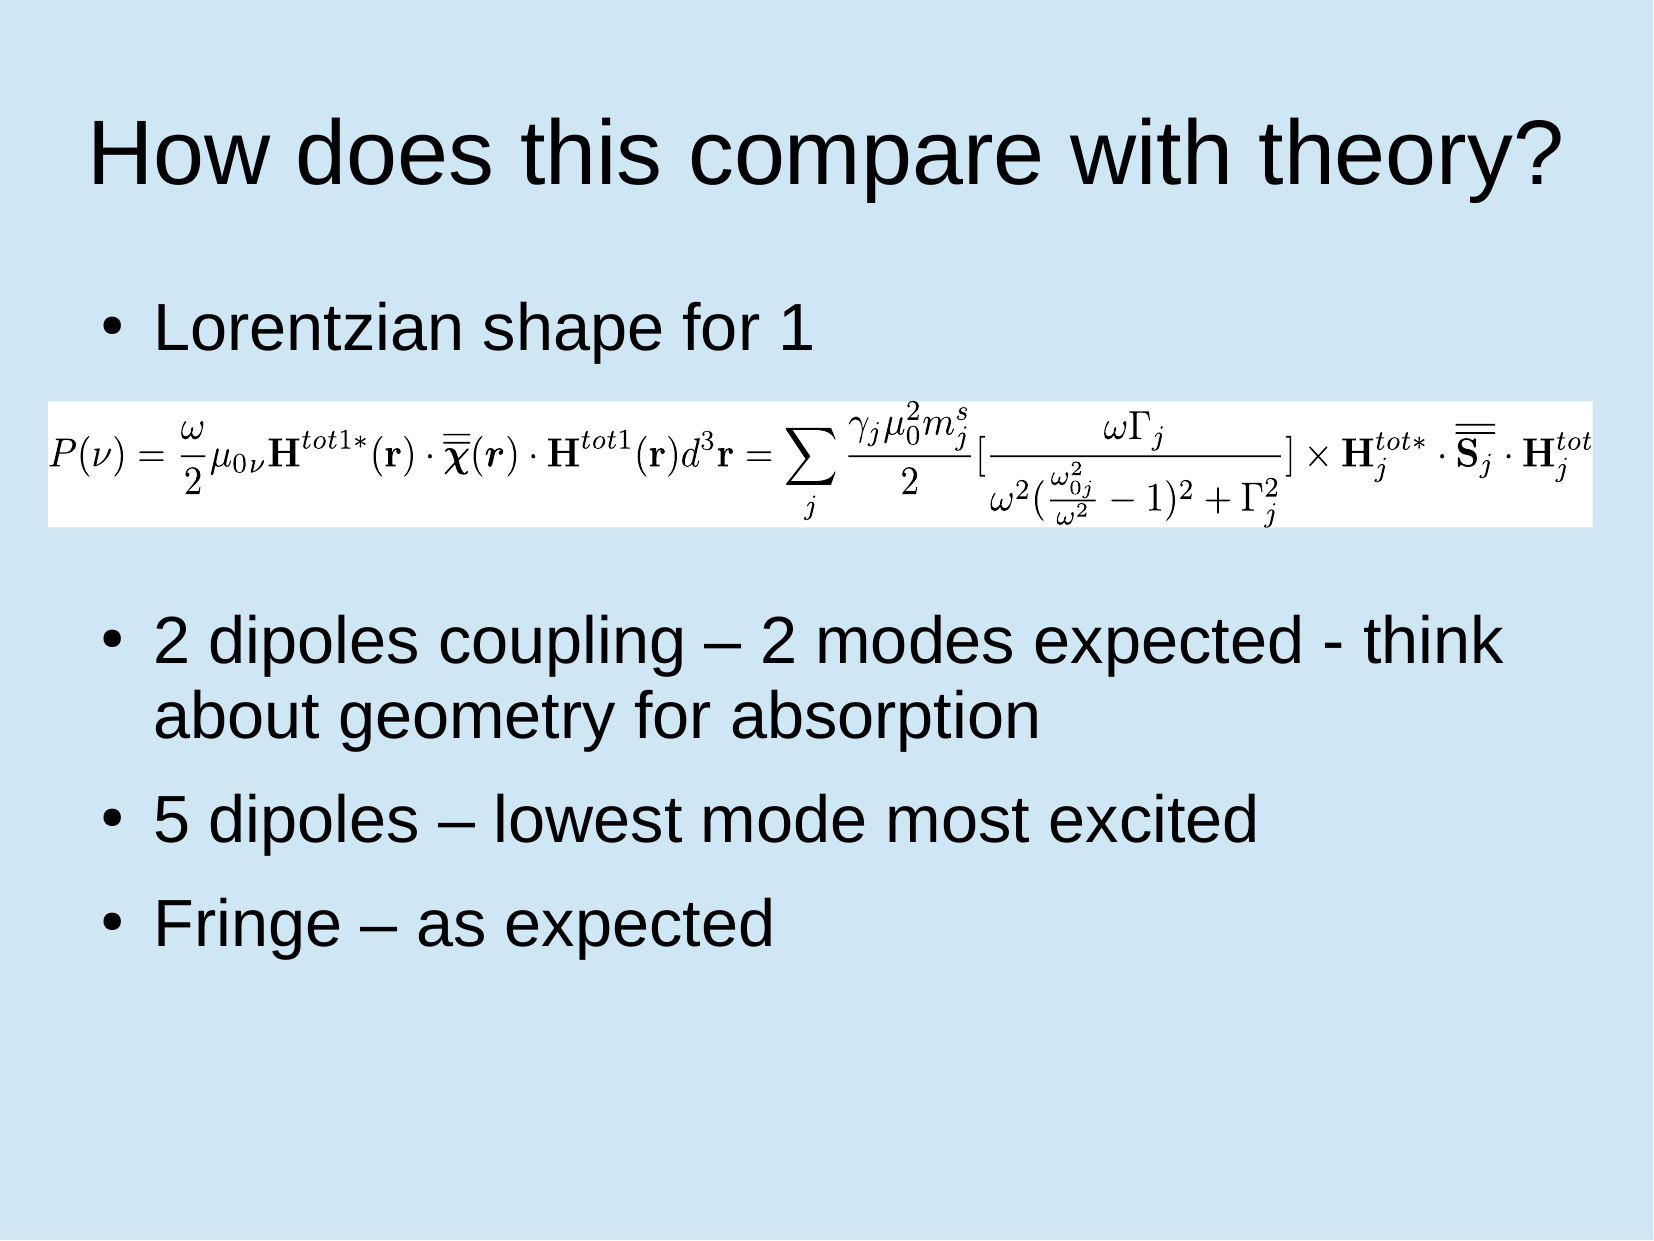

# How does this compare with theory?
Lorentzian shape for 1
2 dipoles coupling – 2 modes expected - think about geometry for absorption
5 dipoles – lowest mode most excited
Fringe – as expected